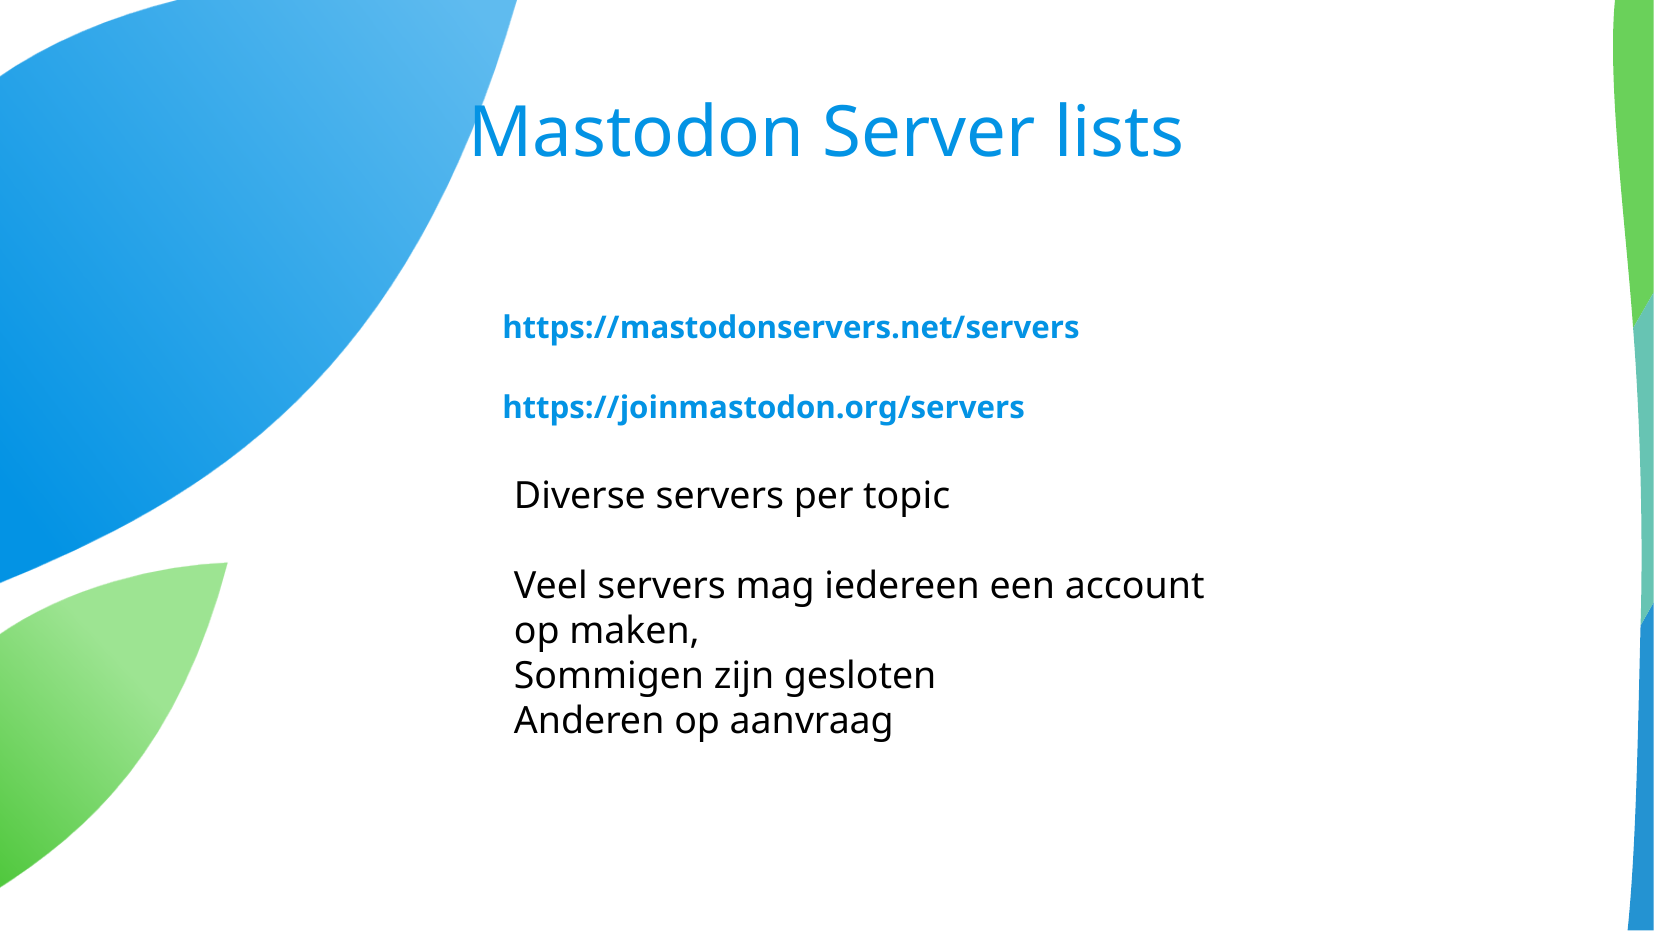

Mastodon Server lists
https://mastodonservers.net/servers
https://joinmastodon.org/servers
Diverse servers per topic
Veel servers mag iedereen een account op maken,
Sommigen zijn gesloten
Anderen op aanvraag